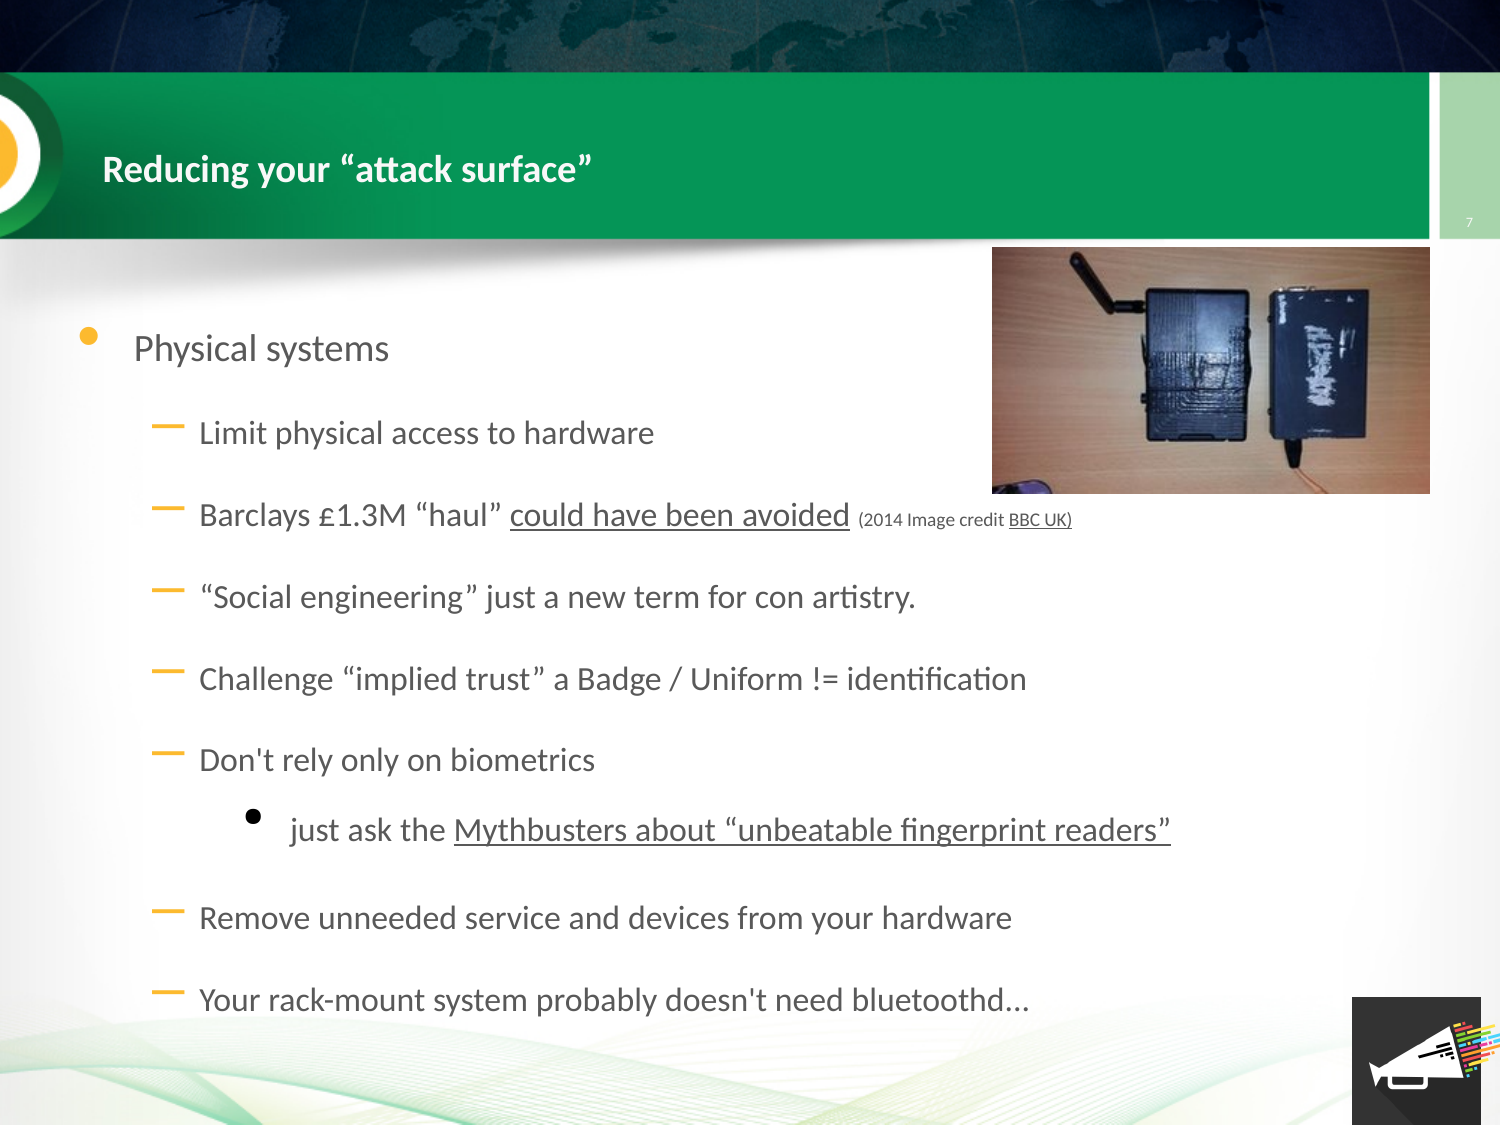

# Reducing your “attack surface”
Physical systems
Limit physical access to hardware
Barclays £1.3M “haul” could have been avoided (2014 Image credit BBC UK)
“Social engineering” just a new term for con artistry.
Challenge “implied trust” a Badge / Uniform != identification
Don't rely only on biometrics
just ask the Mythbusters about “unbeatable fingerprint readers”
Remove unneeded service and devices from your hardware
Your rack-mount system probably doesn't need bluetoothd...